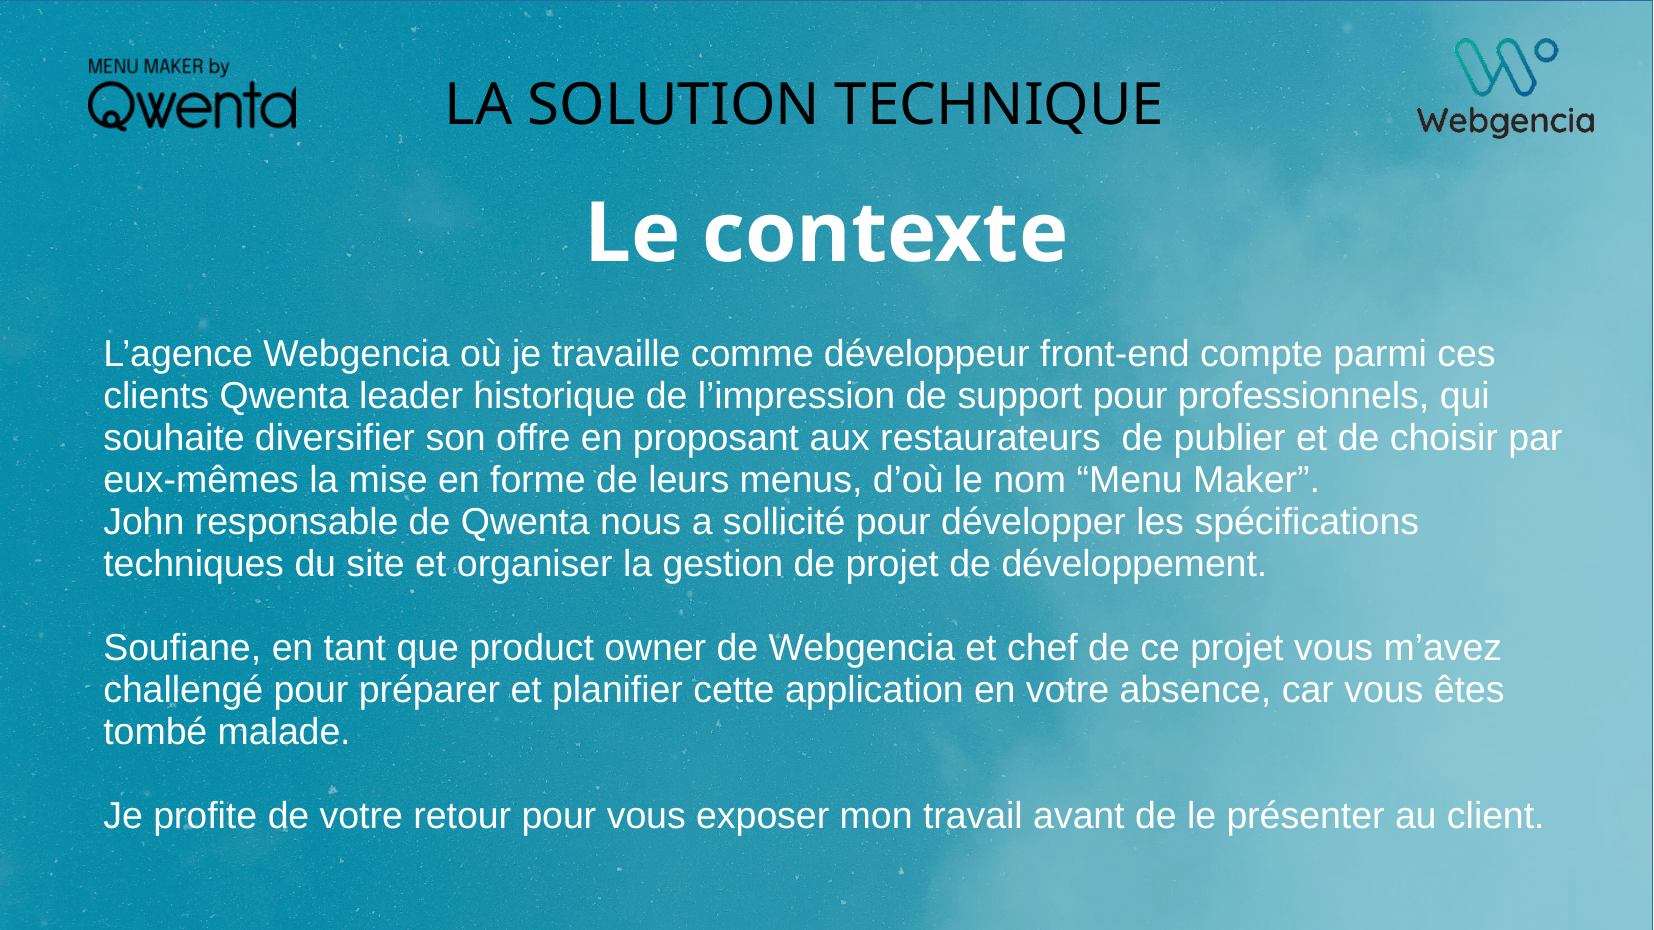

LA SOLUTION TECHNIQUE
# Le contexte
L’agence Webgencia où je travaille comme développeur front-end compte parmi ces clients Qwenta leader historique de l’impression de support pour professionnels, qui souhaite diversifier son offre en proposant aux restaurateurs de publier et de choisir par eux-mêmes la mise en forme de leurs menus, d’où le nom “Menu Maker”.
John responsable de Qwenta nous a sollicité pour développer les spécifications techniques du site et organiser la gestion de projet de développement.
Soufiane, en tant que product owner de Webgencia et chef de ce projet vous m’avez challengé pour préparer et planifier cette application en votre absence, car vous êtes tombé malade.
Je profite de votre retour pour vous exposer mon travail avant de le présenter au client.